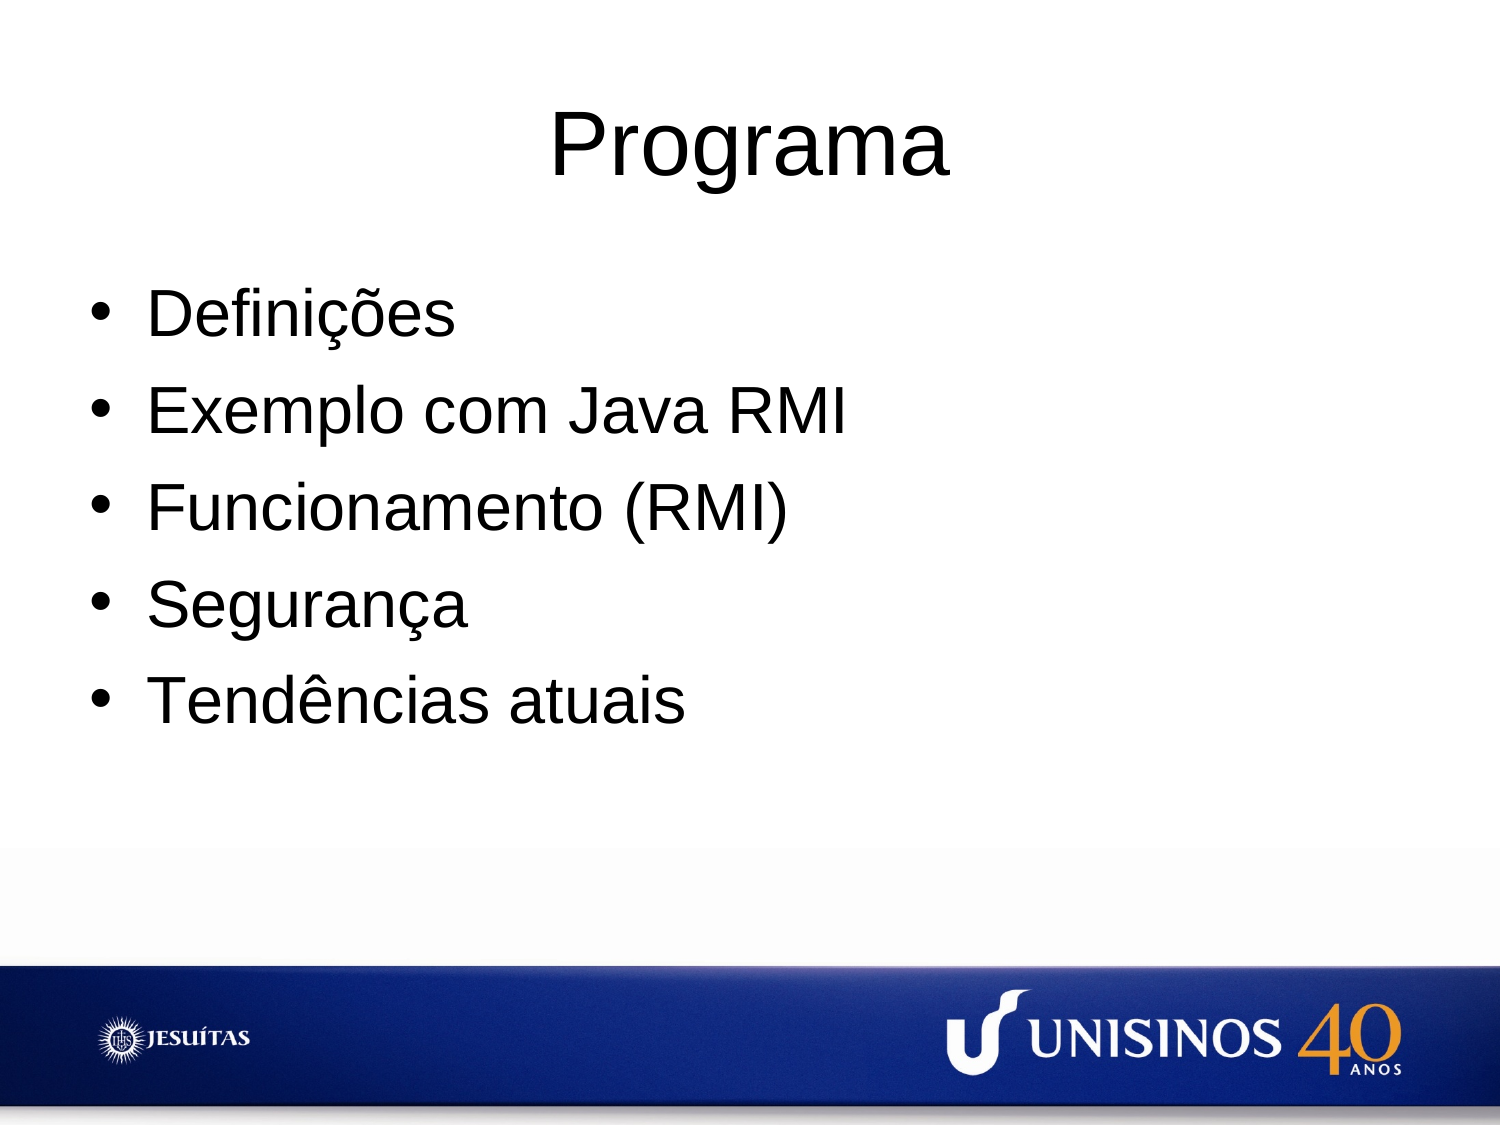

# Programa
Definições
Exemplo com Java RMI
Funcionamento (RMI)
Segurança
Tendências atuais
2